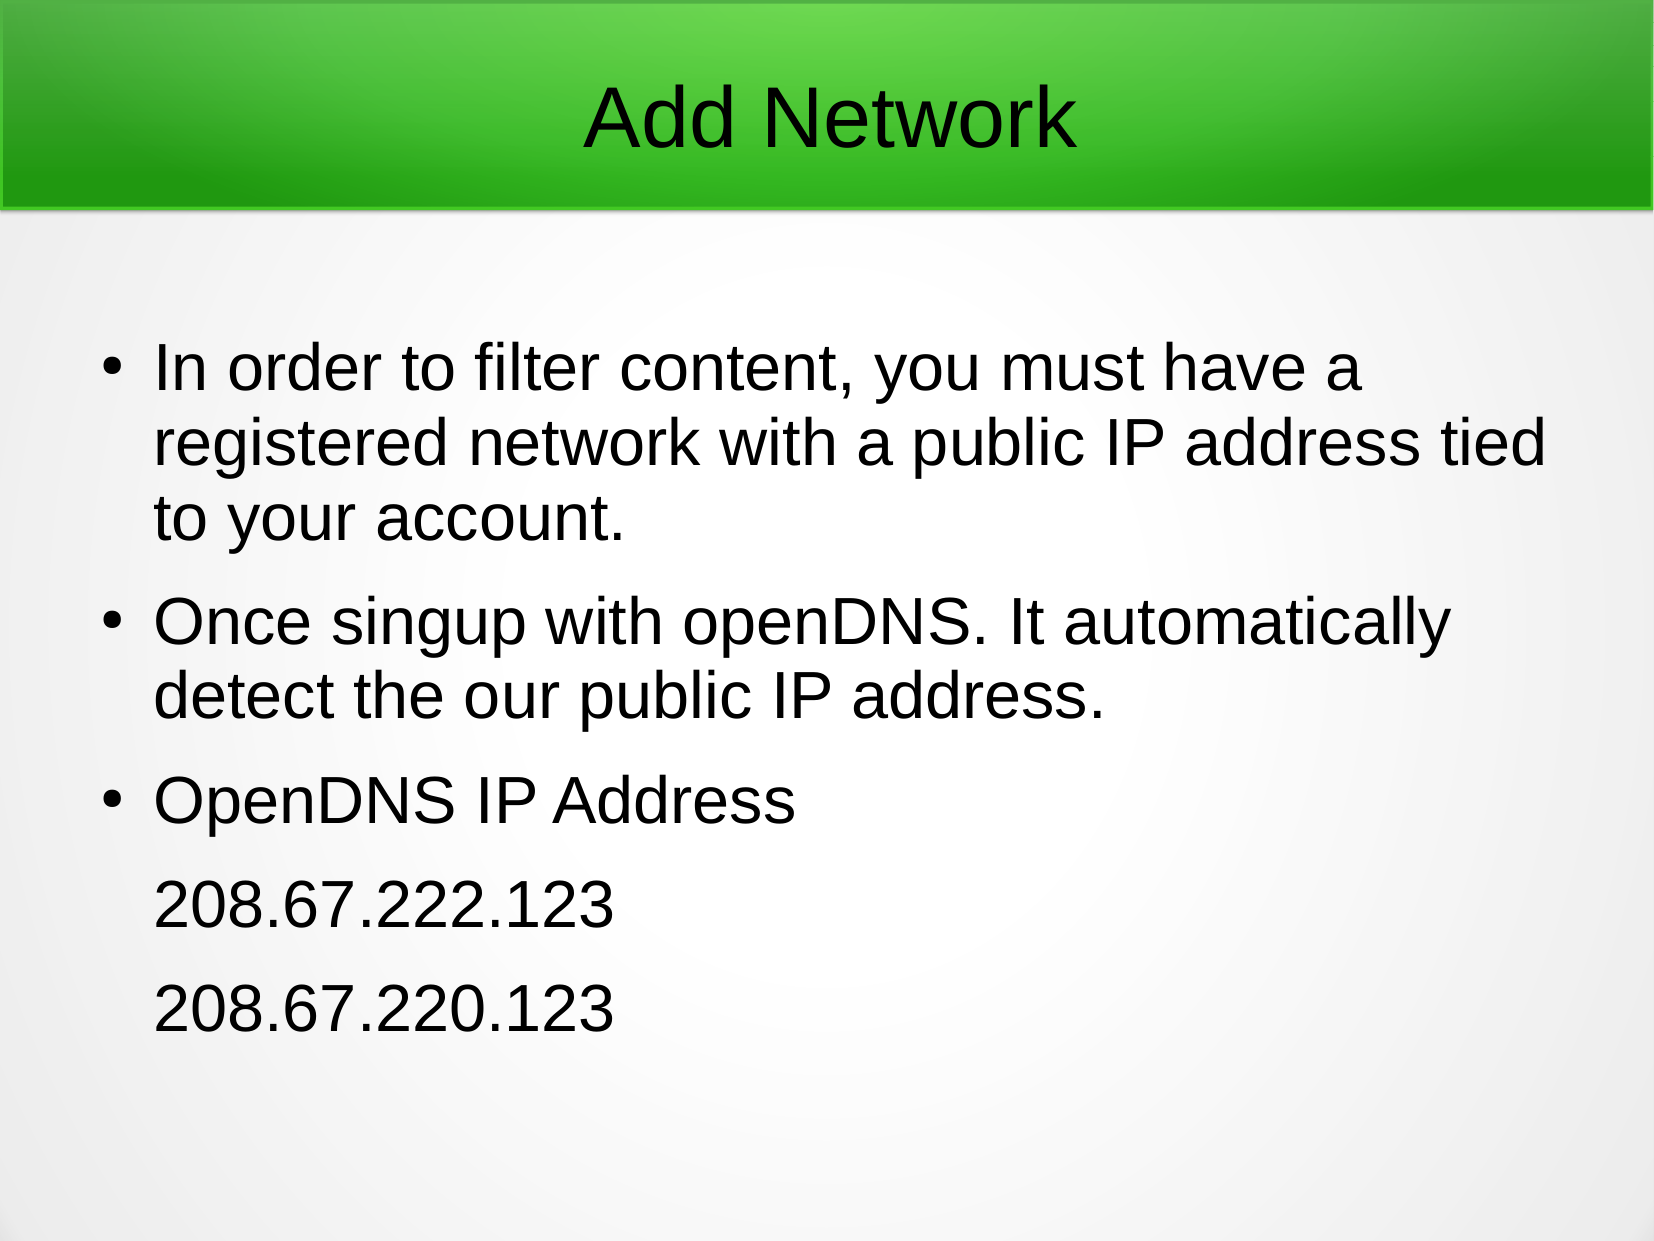

# Add Network
In order to filter content, you must have a registered network with a public IP address tied to your account.
Once singup with openDNS. It automatically detect the our public IP address.
OpenDNS IP Address
208.67.222.123
208.67.220.123